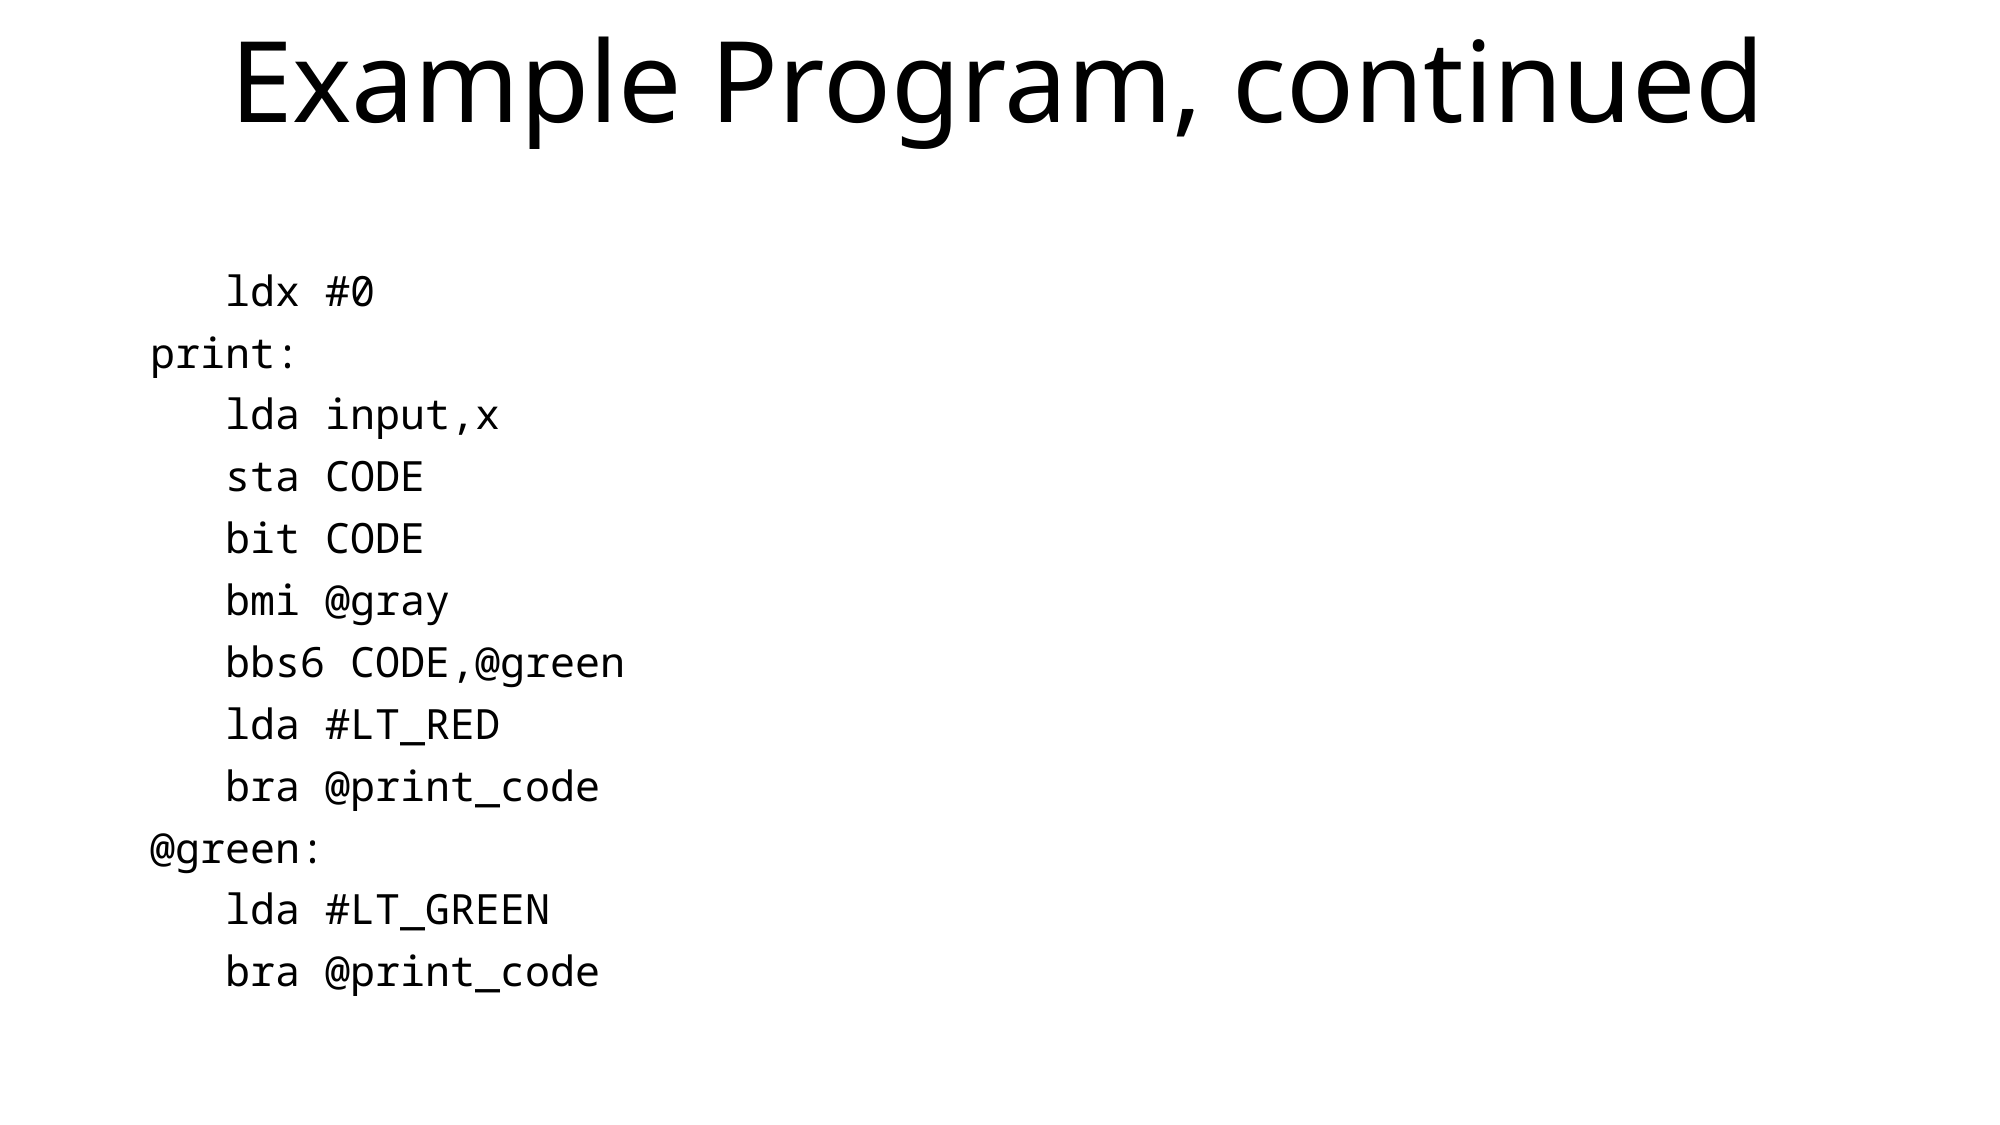

Example Program, continued
# ldx #0
print:
 lda input,x
 sta CODE
 bit CODE
 bmi @gray
 bbs6 CODE,@green
 lda #LT_RED
 bra @print_code
@green:
 lda #LT_GREEN
 bra @print_code